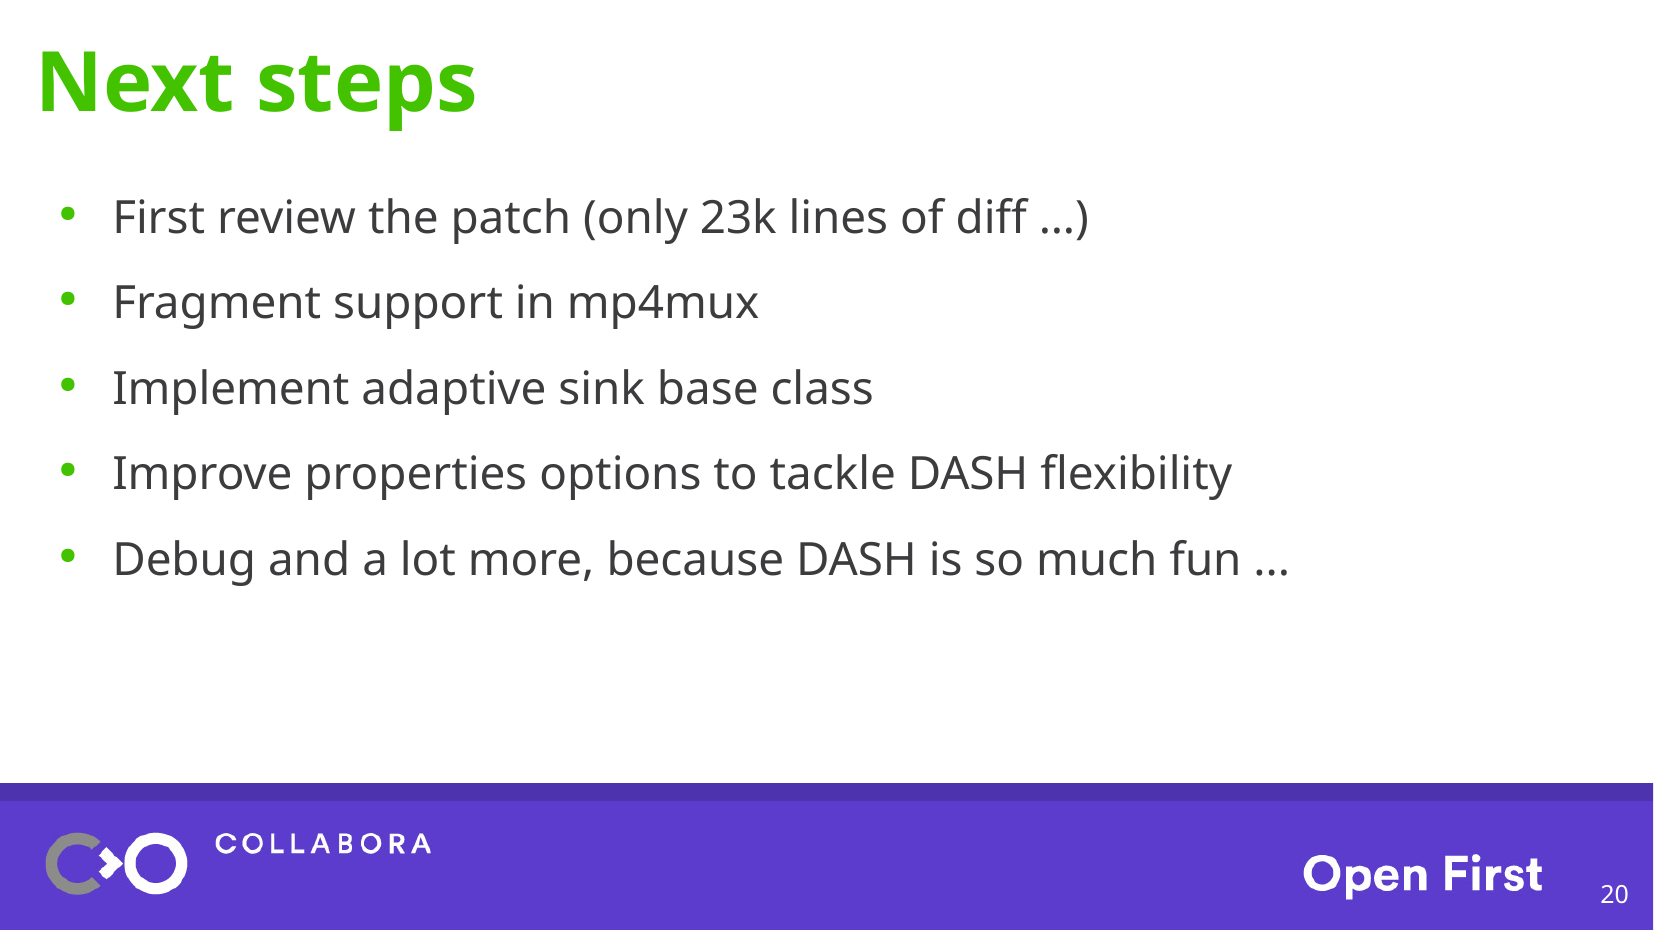

# Next steps
First review the patch (only 23k lines of diff …)
Fragment support in mp4mux
Implement adaptive sink base class
Improve properties options to tackle DASH flexibility
Debug and a lot more, because DASH is so much fun ...
20